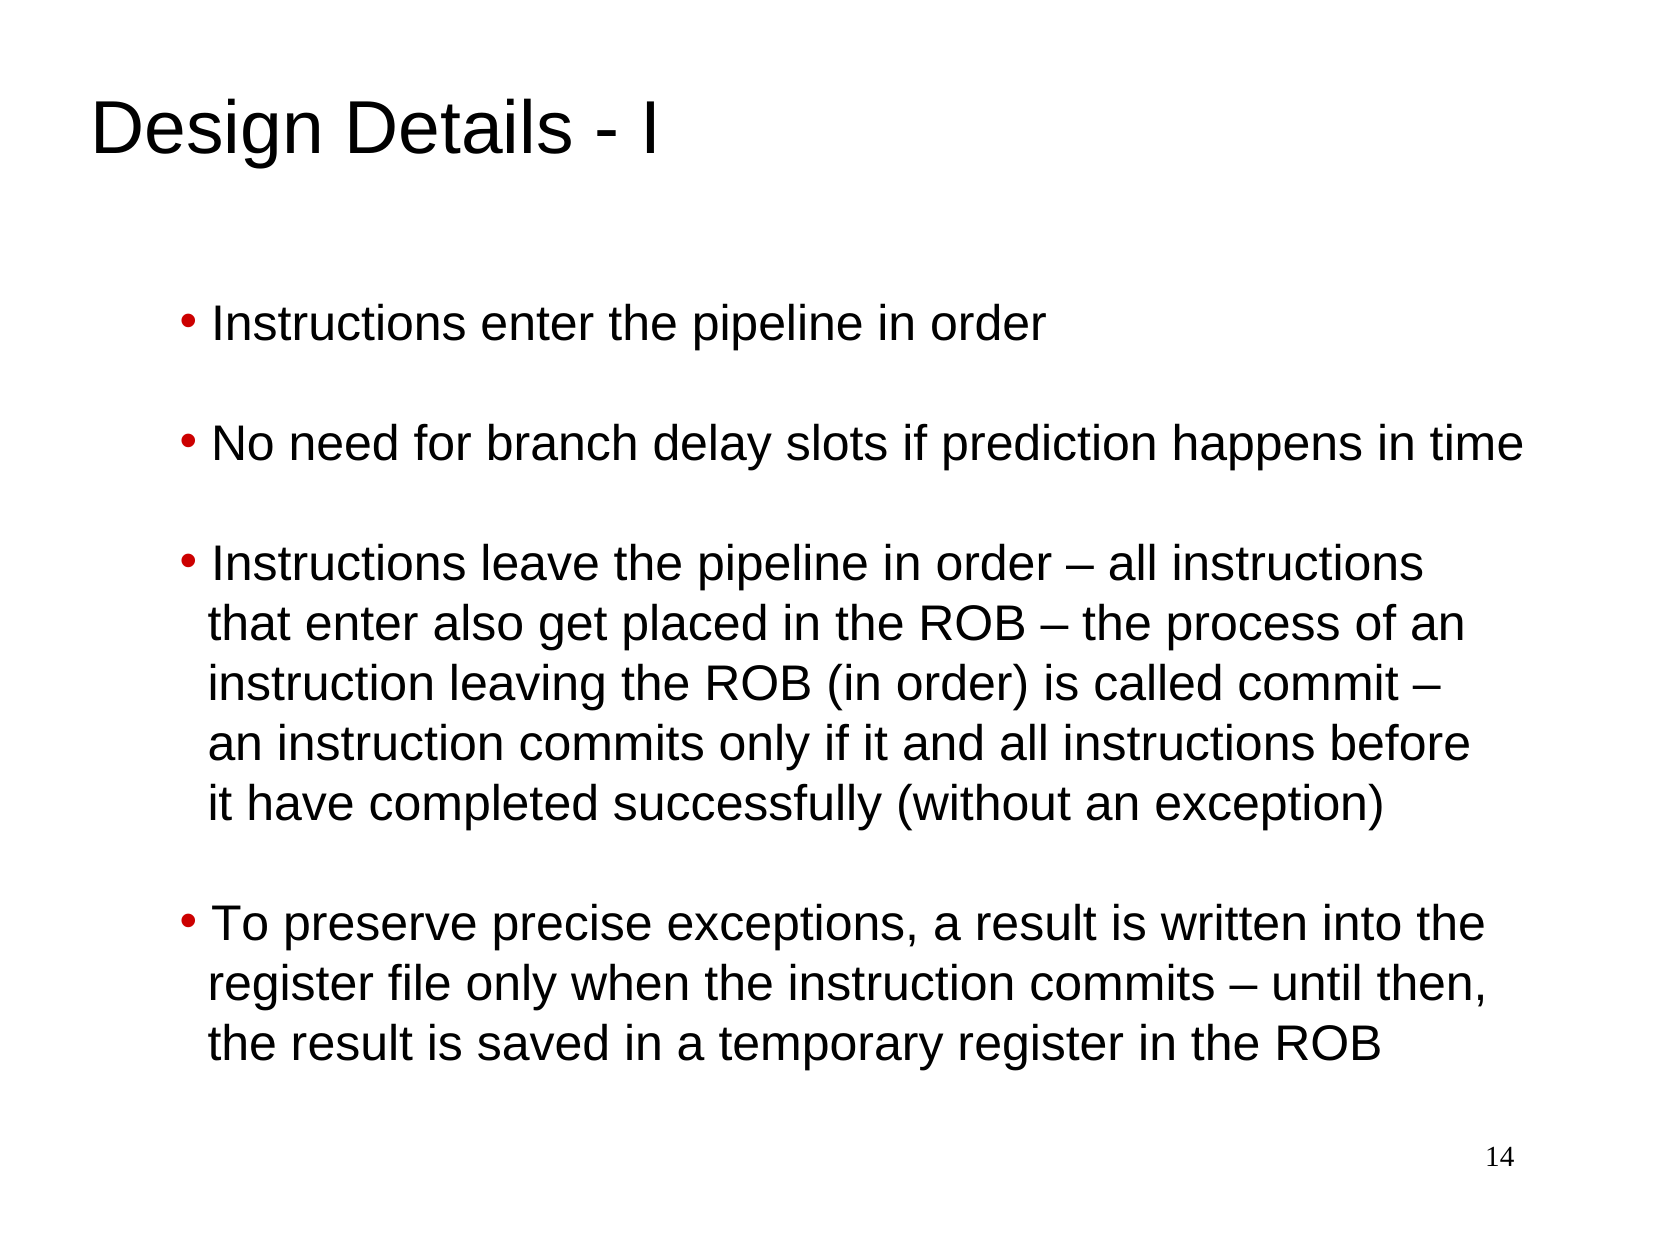

Design Details - I
 Instructions enter the pipeline in order
 No need for branch delay slots if prediction happens in time
 Instructions leave the pipeline in order – all instructions
 that enter also get placed in the ROB – the process of an
 instruction leaving the ROB (in order) is called commit –
 an instruction commits only if it and all instructions before
 it have completed successfully (without an exception)
 To preserve precise exceptions, a result is written into the
 register file only when the instruction commits – until then,
 the result is saved in a temporary register in the ROB